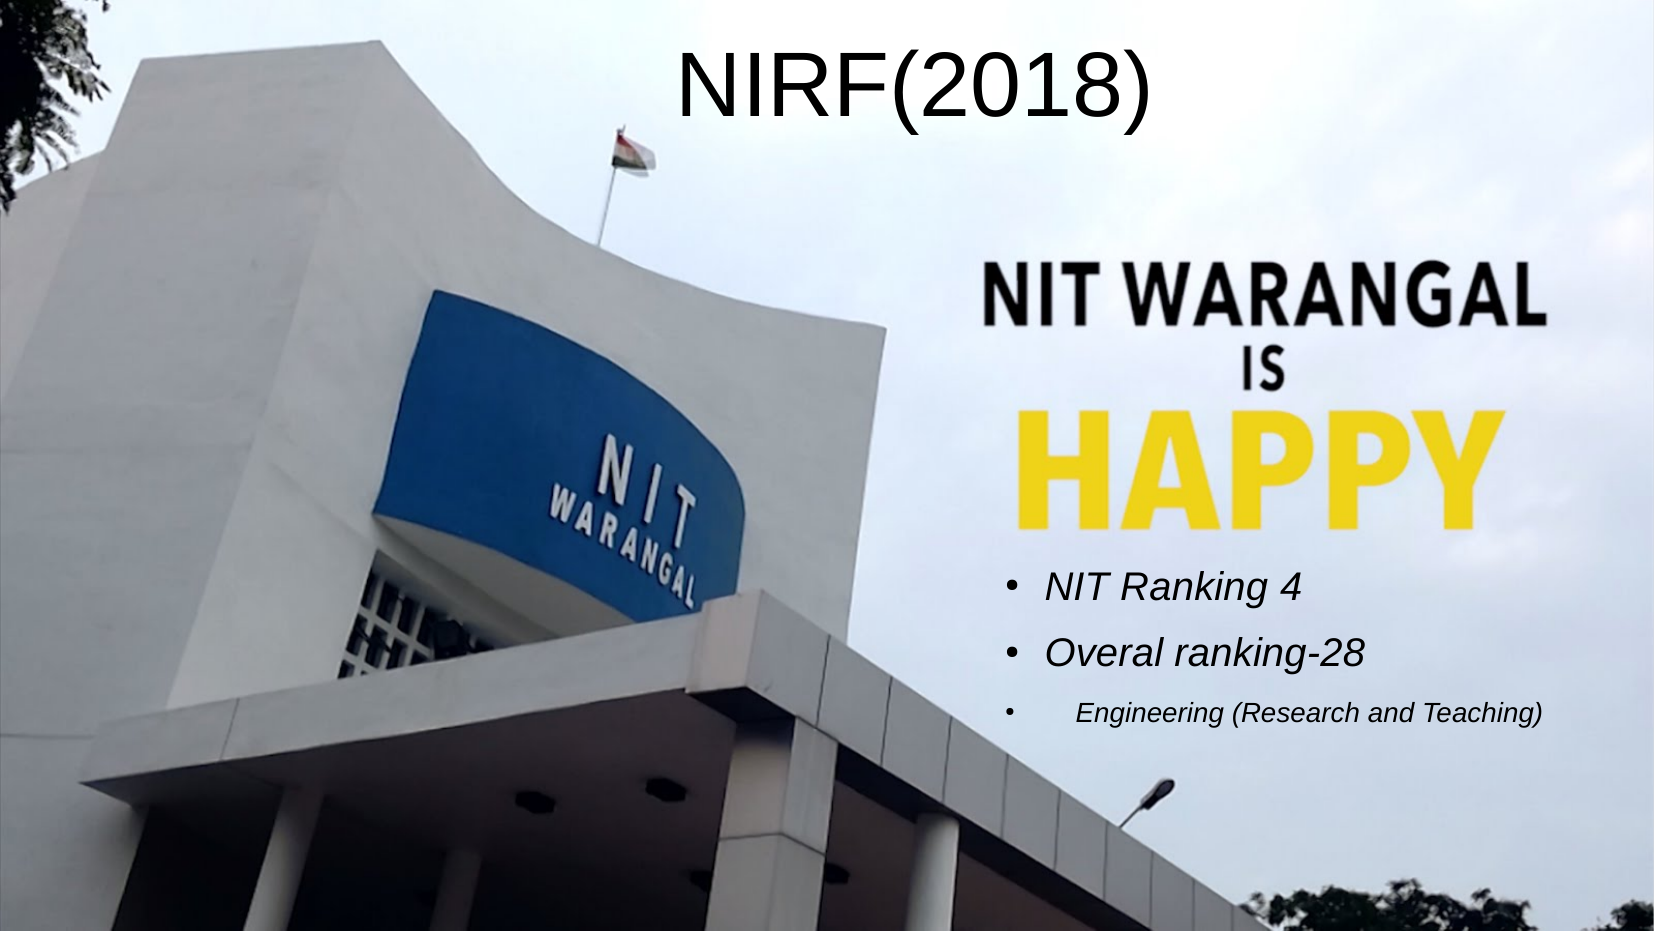

# NIRF(2018)
NIT Ranking 4
Overal ranking-28
 Engineering (Research and Teaching)